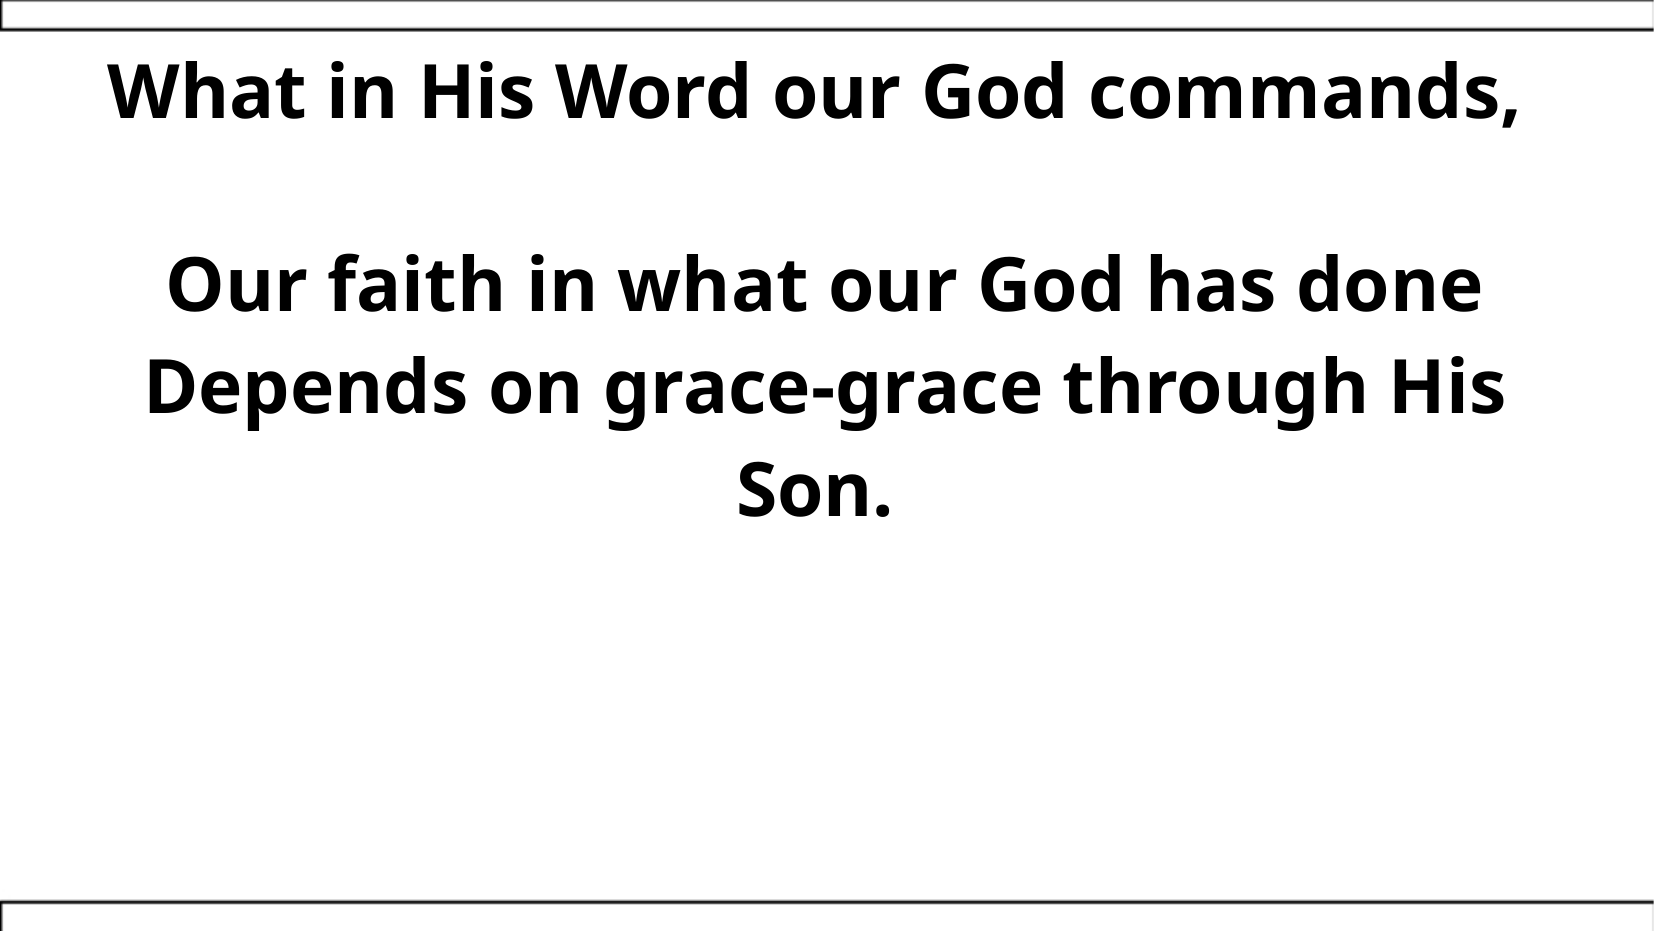

What in His Word our God commands,
Our faith in what our God has done
Depends on grace-grace through His Son.